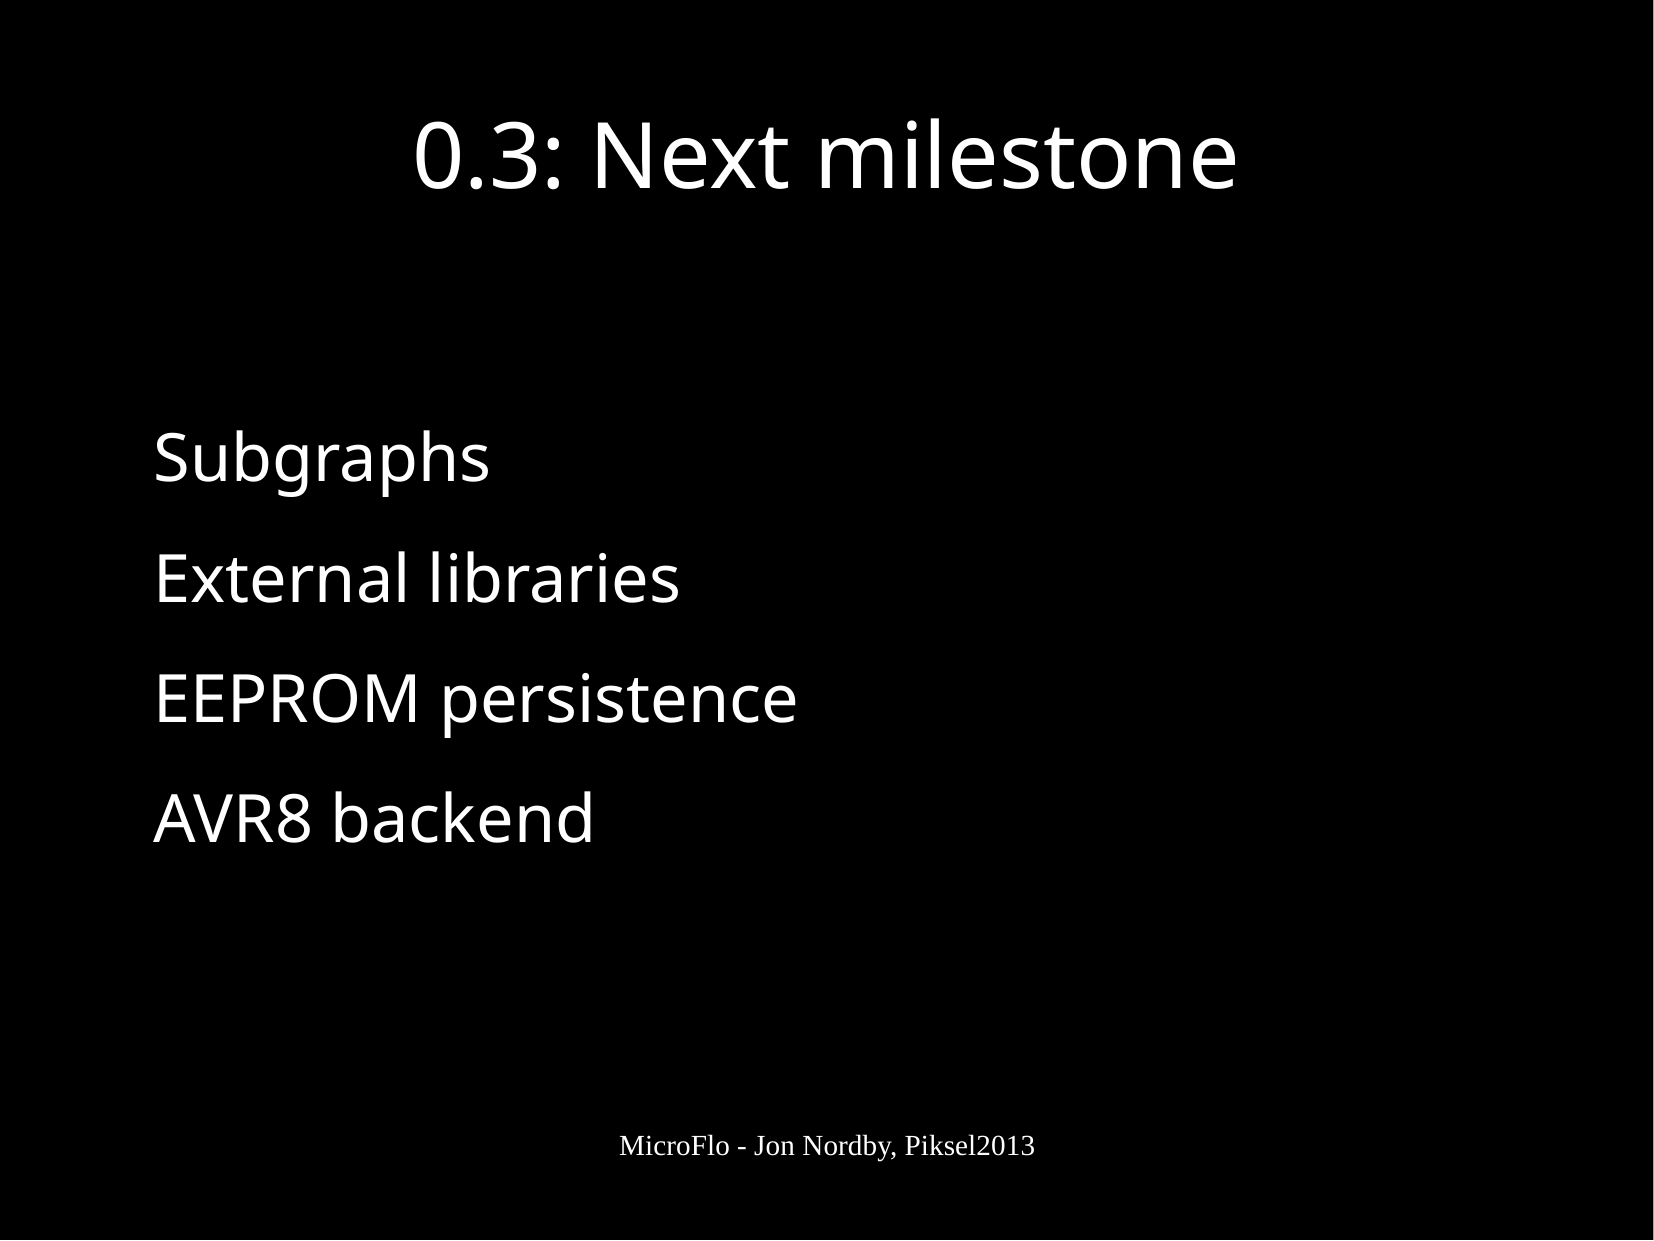

# 0.3: Next milestone
Subgraphs
External libraries
EEPROM persistence
AVR8 backend
MicroFlo - Jon Nordby, Piksel2013